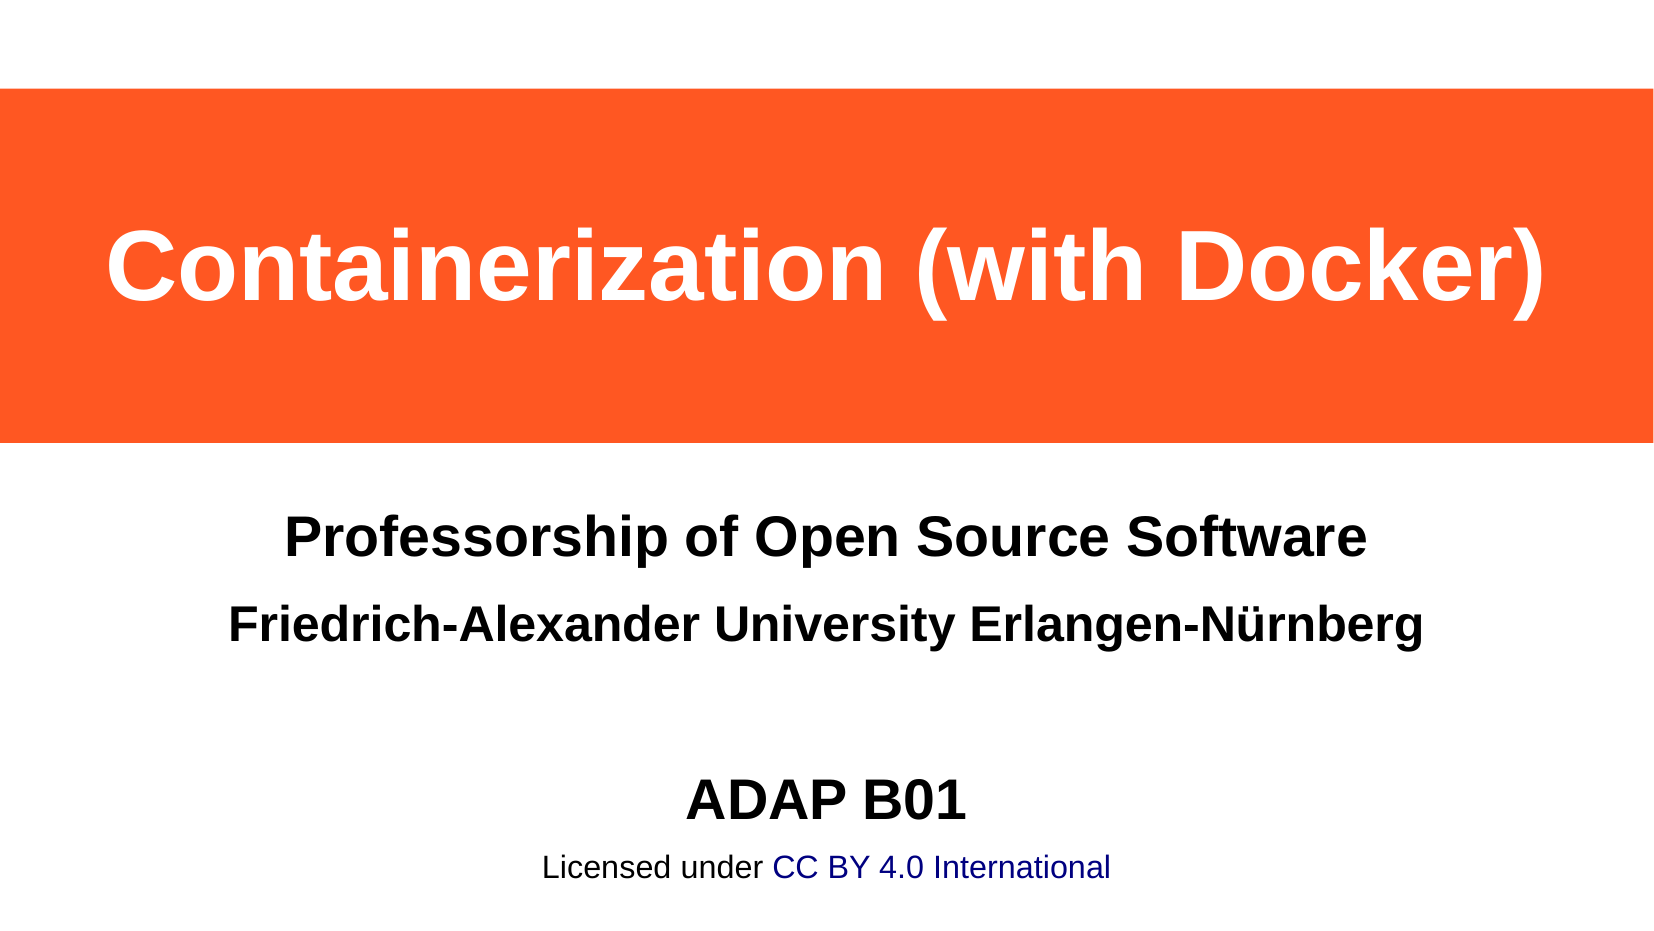

# Containerization (with Docker)
Professorship of Open Source Software
Friedrich-Alexander University Erlangen-Nürnberg
ADAP B01
Licensed under CC BY 4.0 International